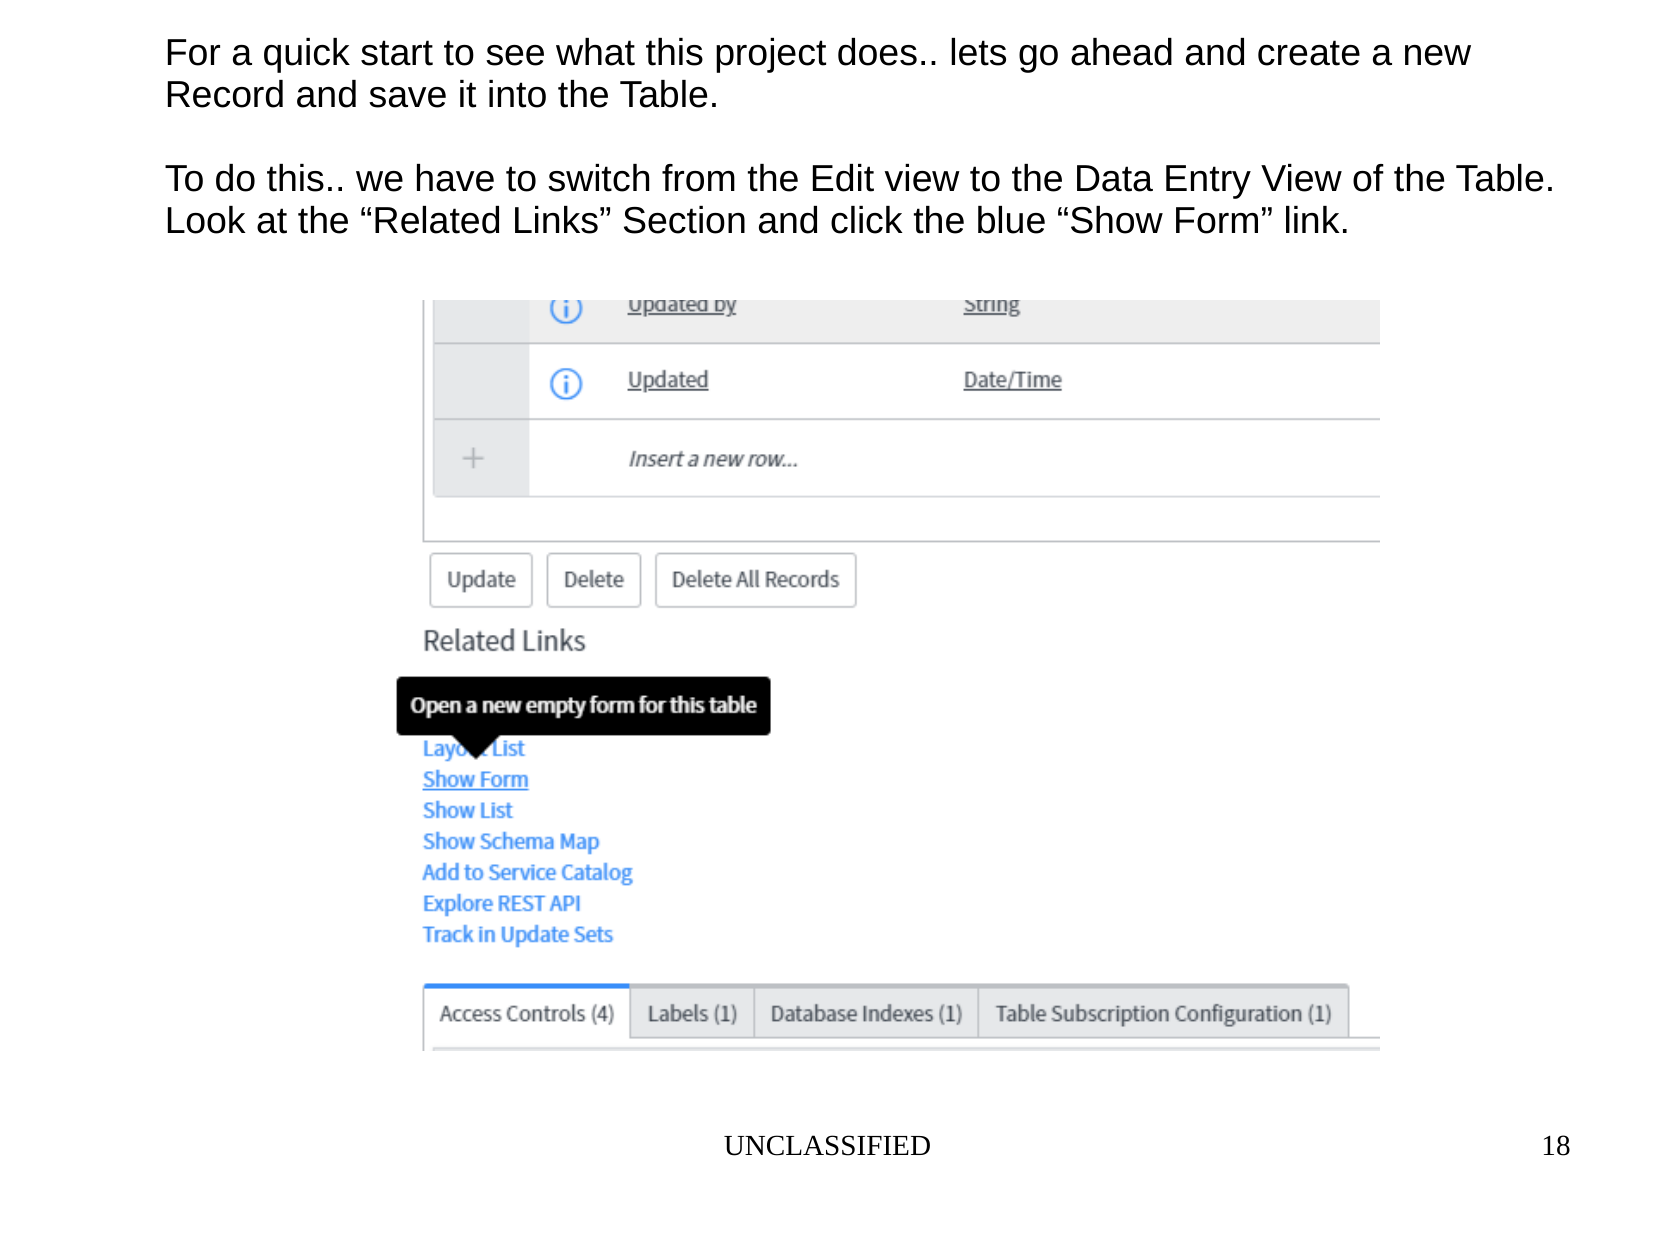

For a quick start to see what this project does.. lets go ahead and create a new Record and save it into the Table.
To do this.. we have to switch from the Edit view to the Data Entry View of the Table.
Look at the “Related Links” Section and click the blue “Show Form” link.
UNCLASSIFIED
18